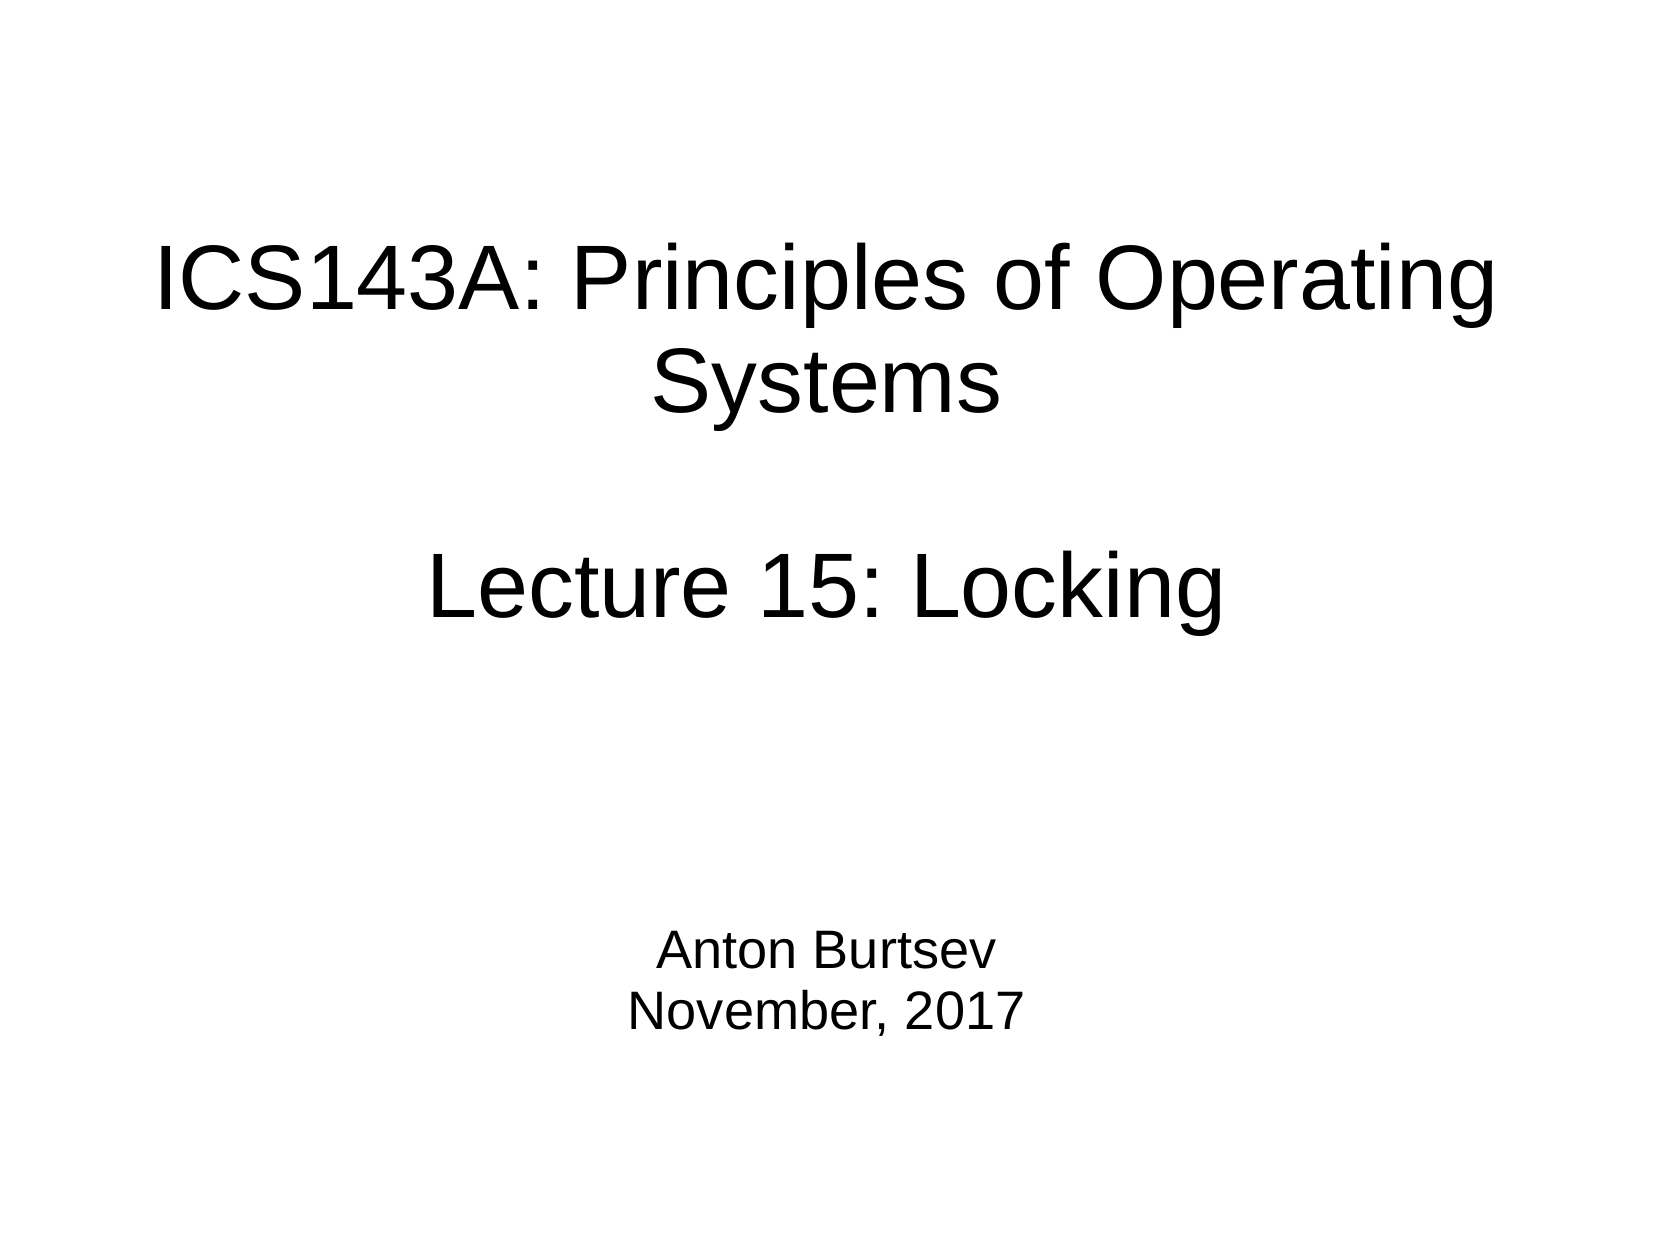

# ICS143A: Principles of Operating Systems Lecture 15: Locking
Anton Burtsev
November, 2017